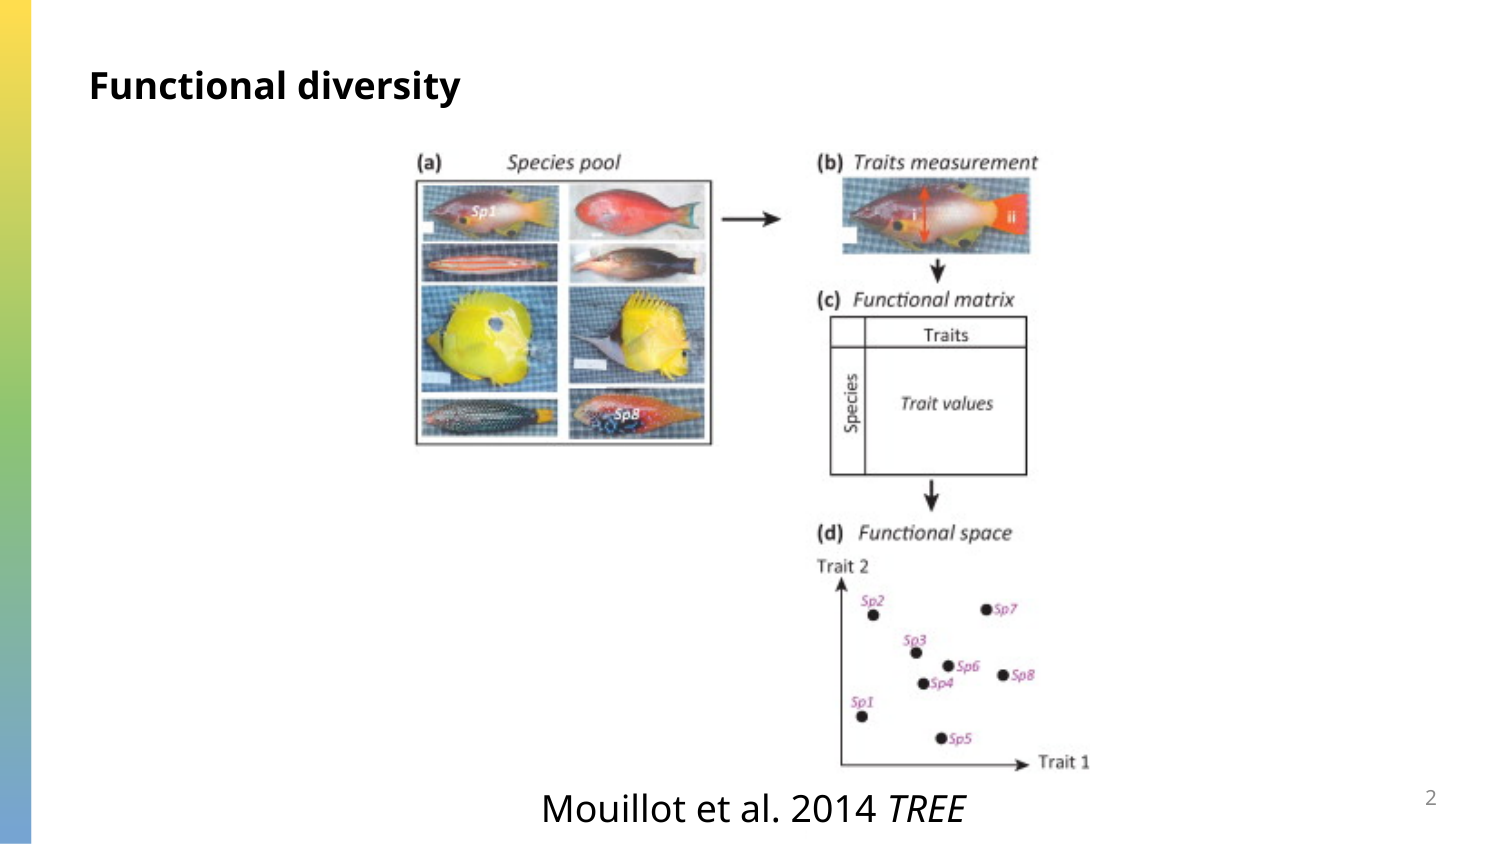

# Functional diversity
2
Mouillot et al. 2014 TREE